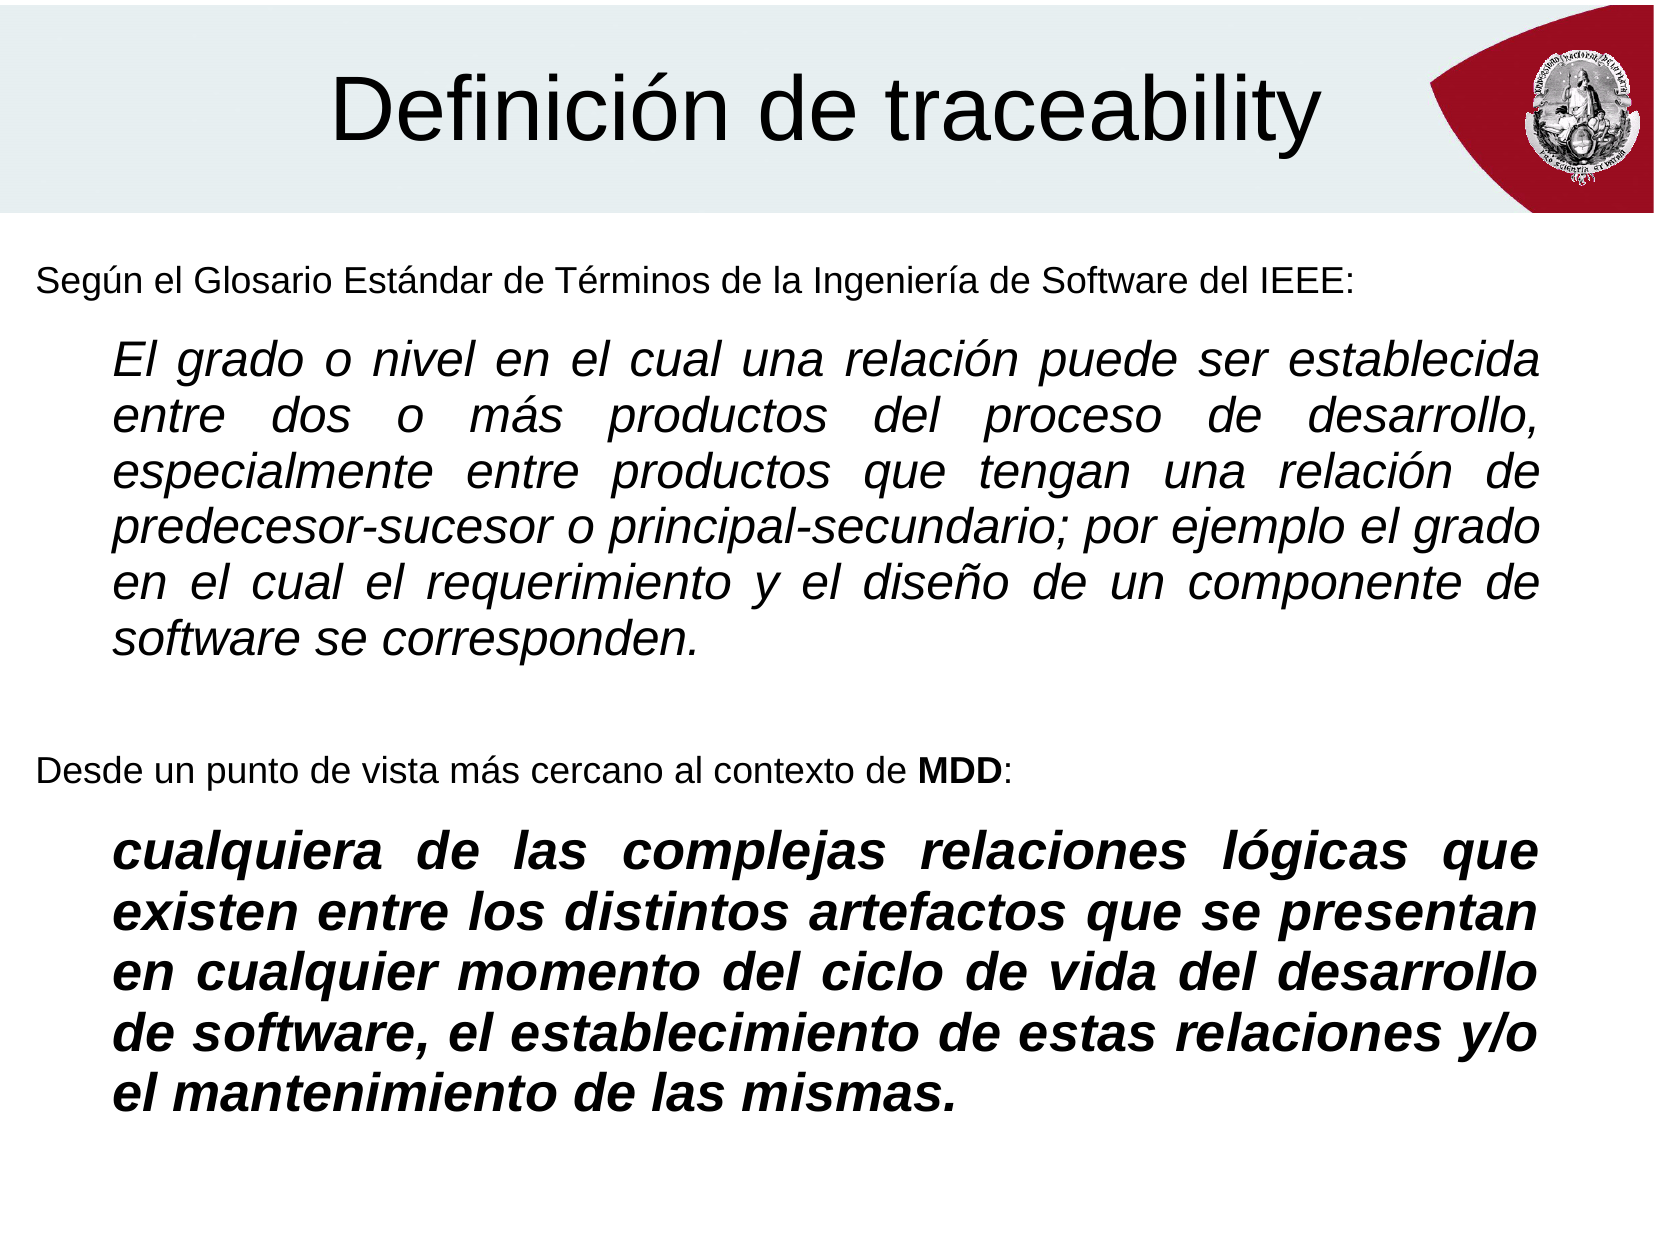

# Definición de traceability
Según el Glosario Estándar de Términos de la Ingeniería de Software del IEEE:
El grado o nivel en el cual una relación puede ser establecida entre dos o más productos del proceso de desarrollo, especialmente entre productos que tengan una relación de predecesor-sucesor o principal-secundario; por ejemplo el grado en el cual el requerimiento y el diseño de un componente de software se corresponden.
Desde un punto de vista más cercano al contexto de MDD:
cualquiera de las complejas relaciones lógicas que existen entre los distintos artefactos que se presentan en cualquier momento del ciclo de vida del desarrollo de software, el establecimiento de estas relaciones y/o el mantenimiento de las mismas.